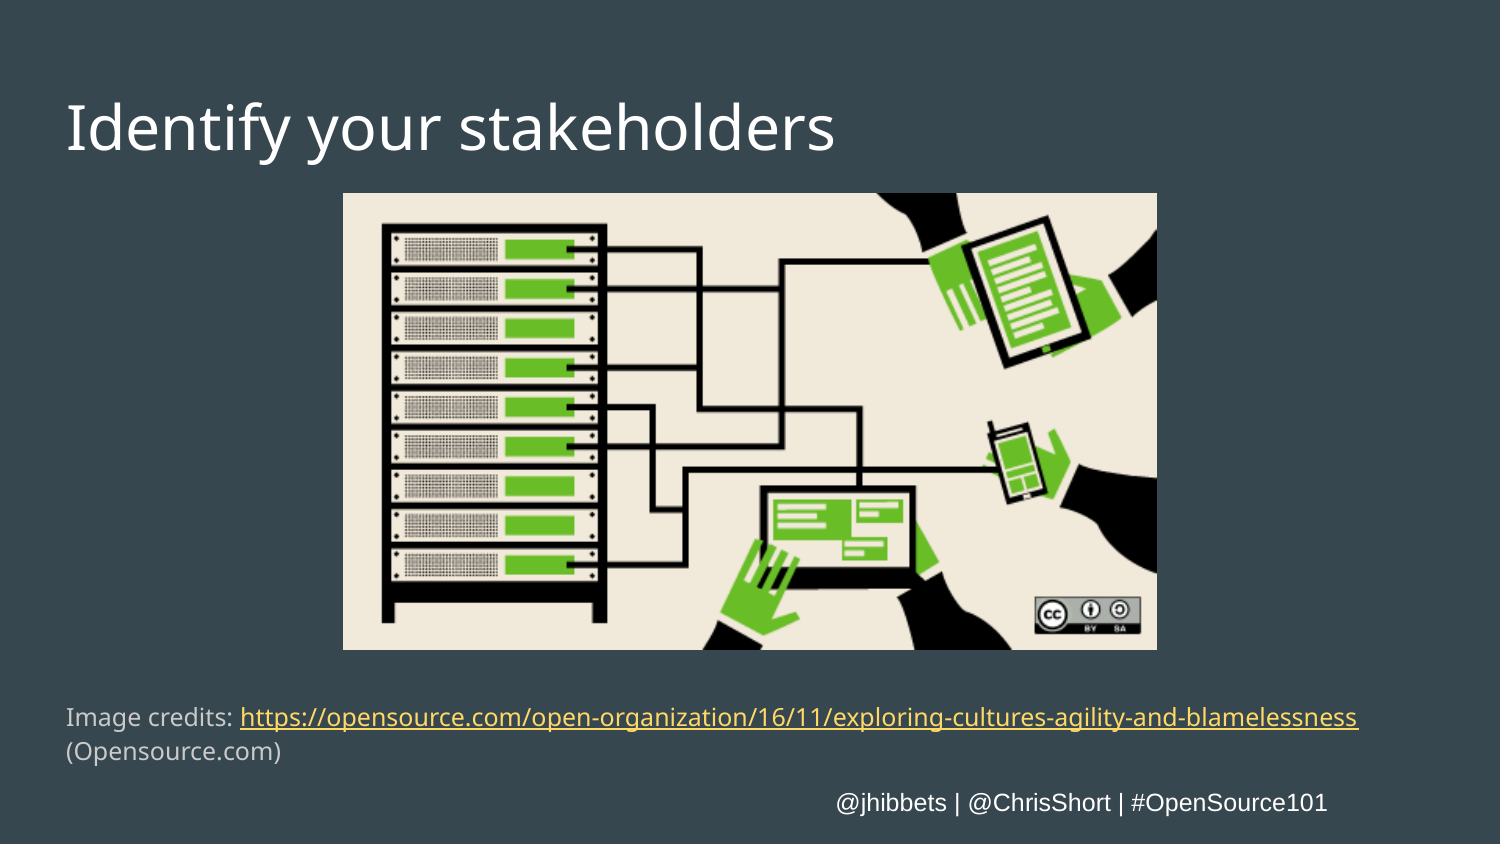

# Identify your stakeholders
Image credits: https://opensource.com/open-organization/16/11/exploring-cultures-agility-and-blamelessness (Opensource.com)